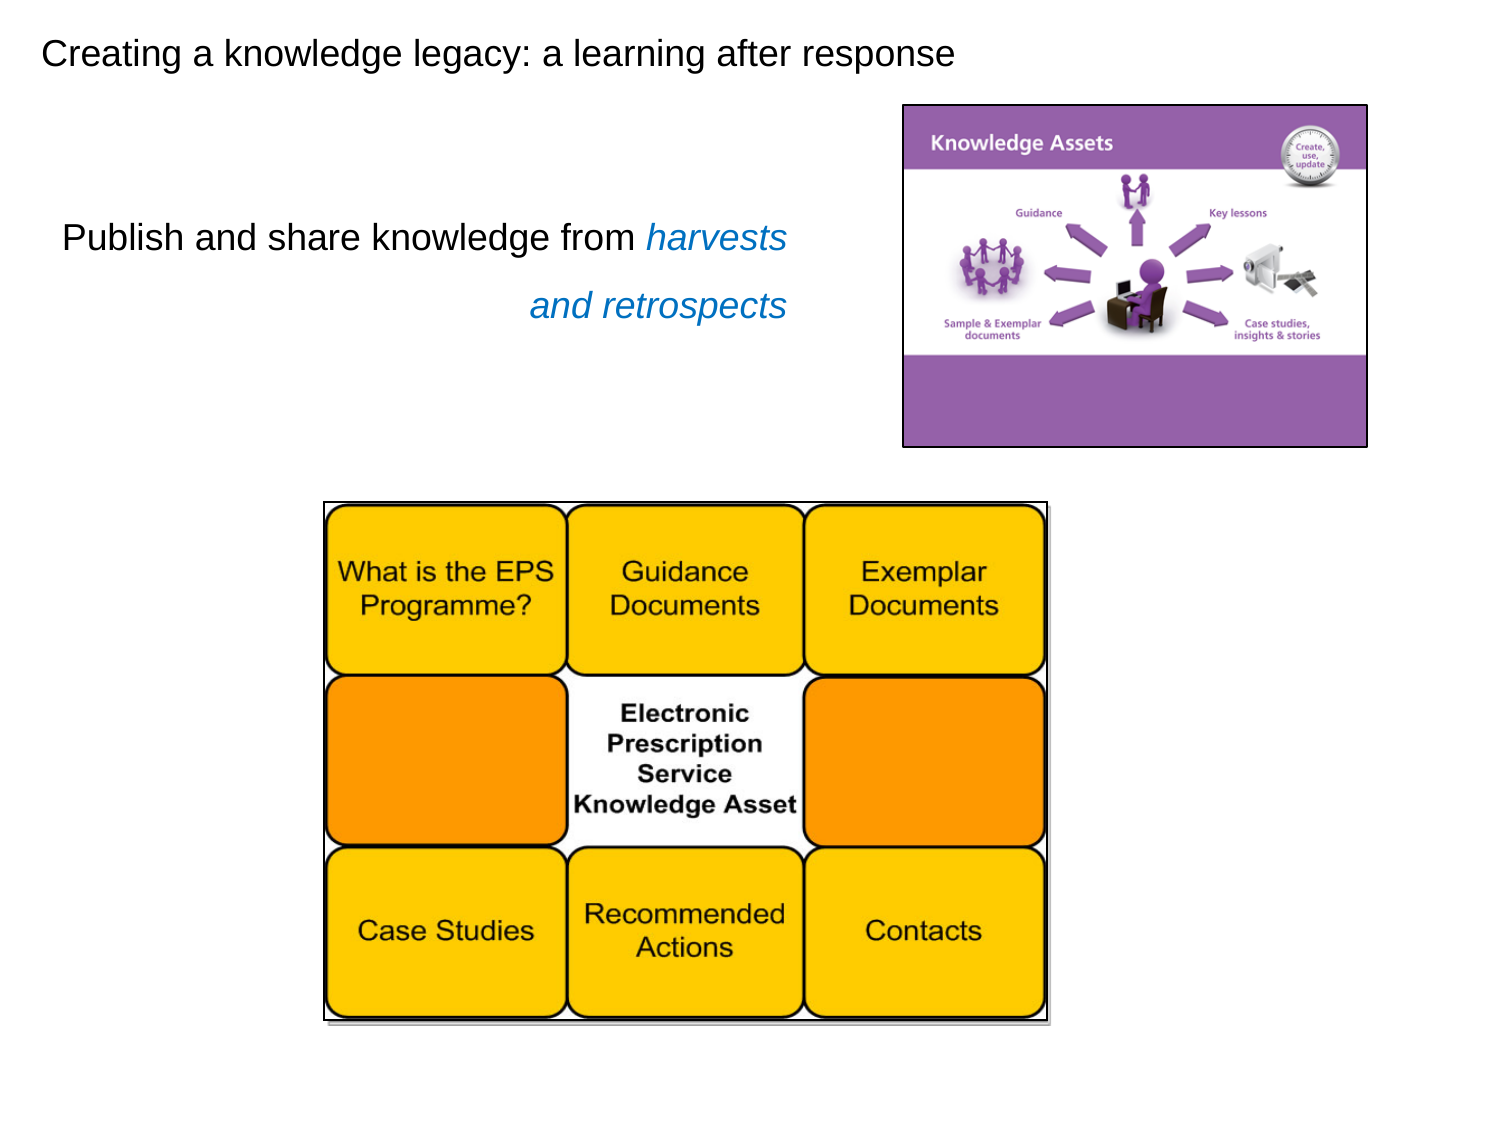

# Creating a knowledge legacy: a learning after response
Publish and share knowledge from harvests and retrospects